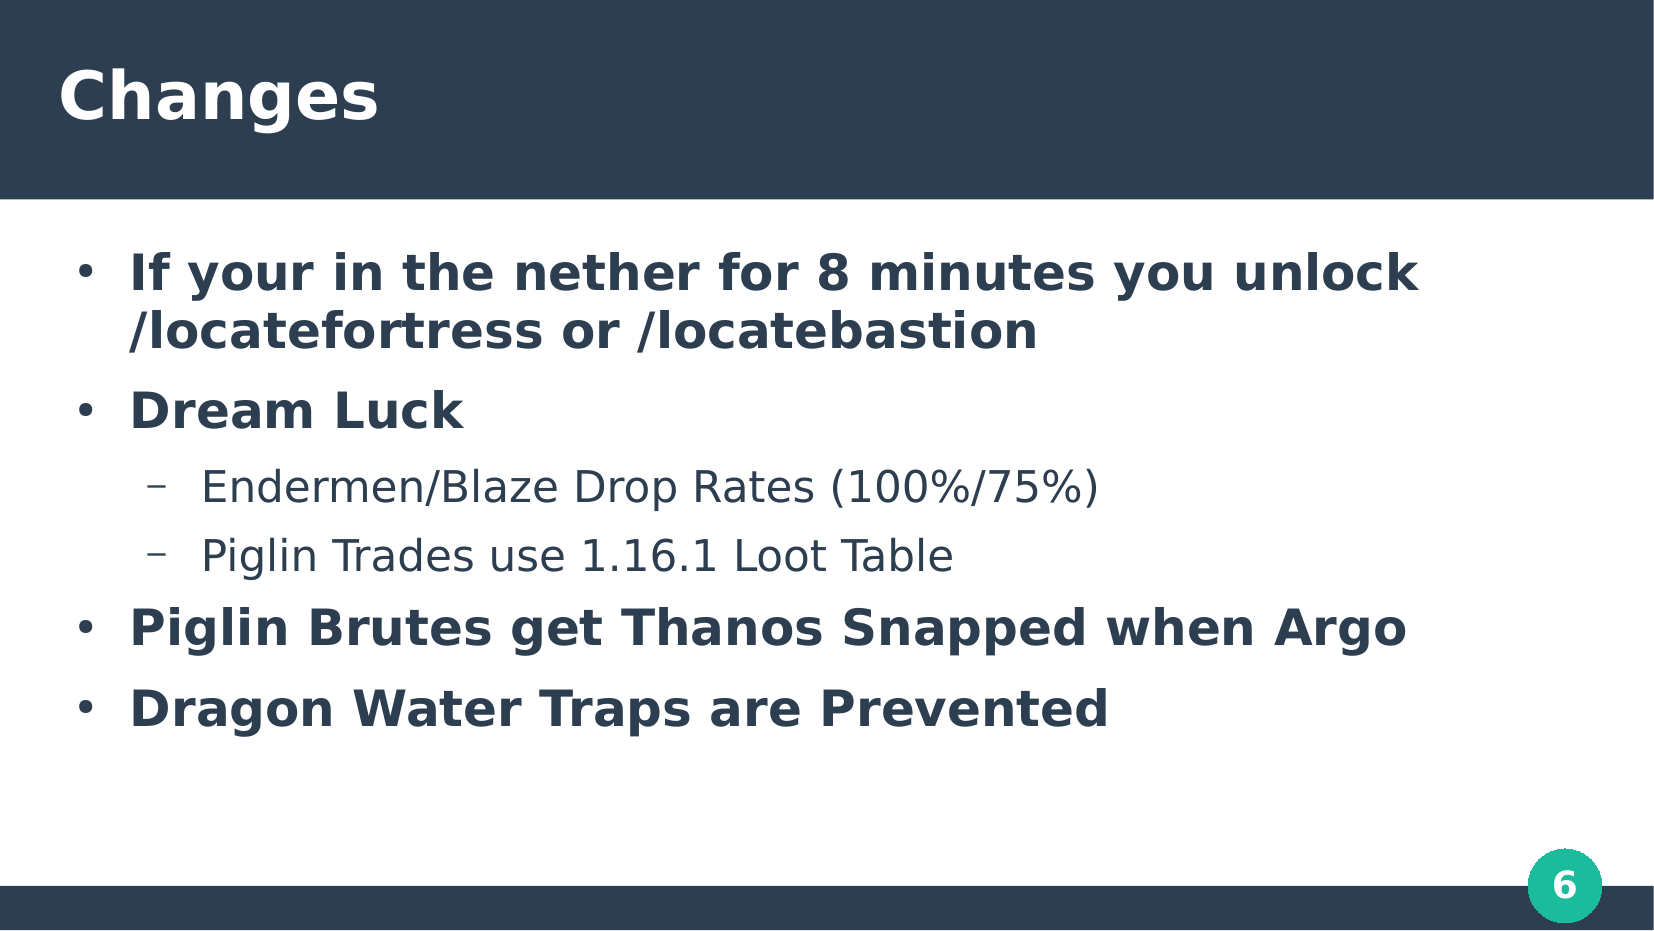

# Changes
If your in the nether for 8 minutes you unlock /locatefortress or /locatebastion
Dream Luck
Endermen/Blaze Drop Rates (100%/75%)
Piglin Trades use 1.16.1 Loot Table
Piglin Brutes get Thanos Snapped when Argo
Dragon Water Traps are Prevented
6